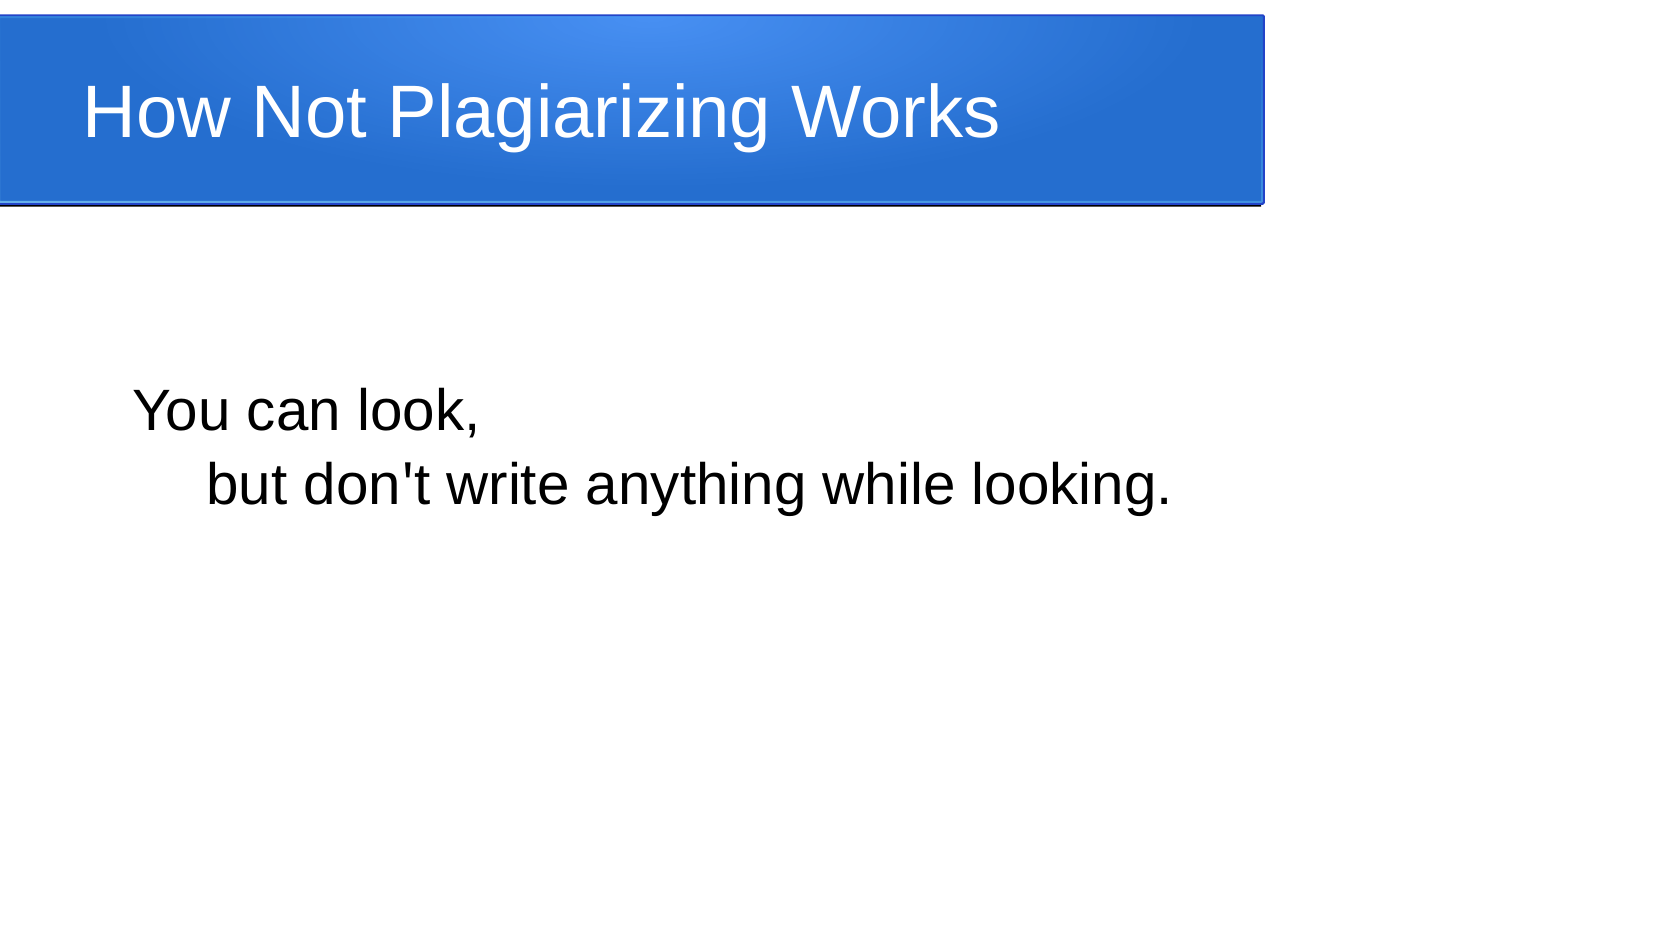

# How Not Plagiarizing Works
You can look,
	but don't write anything while looking.